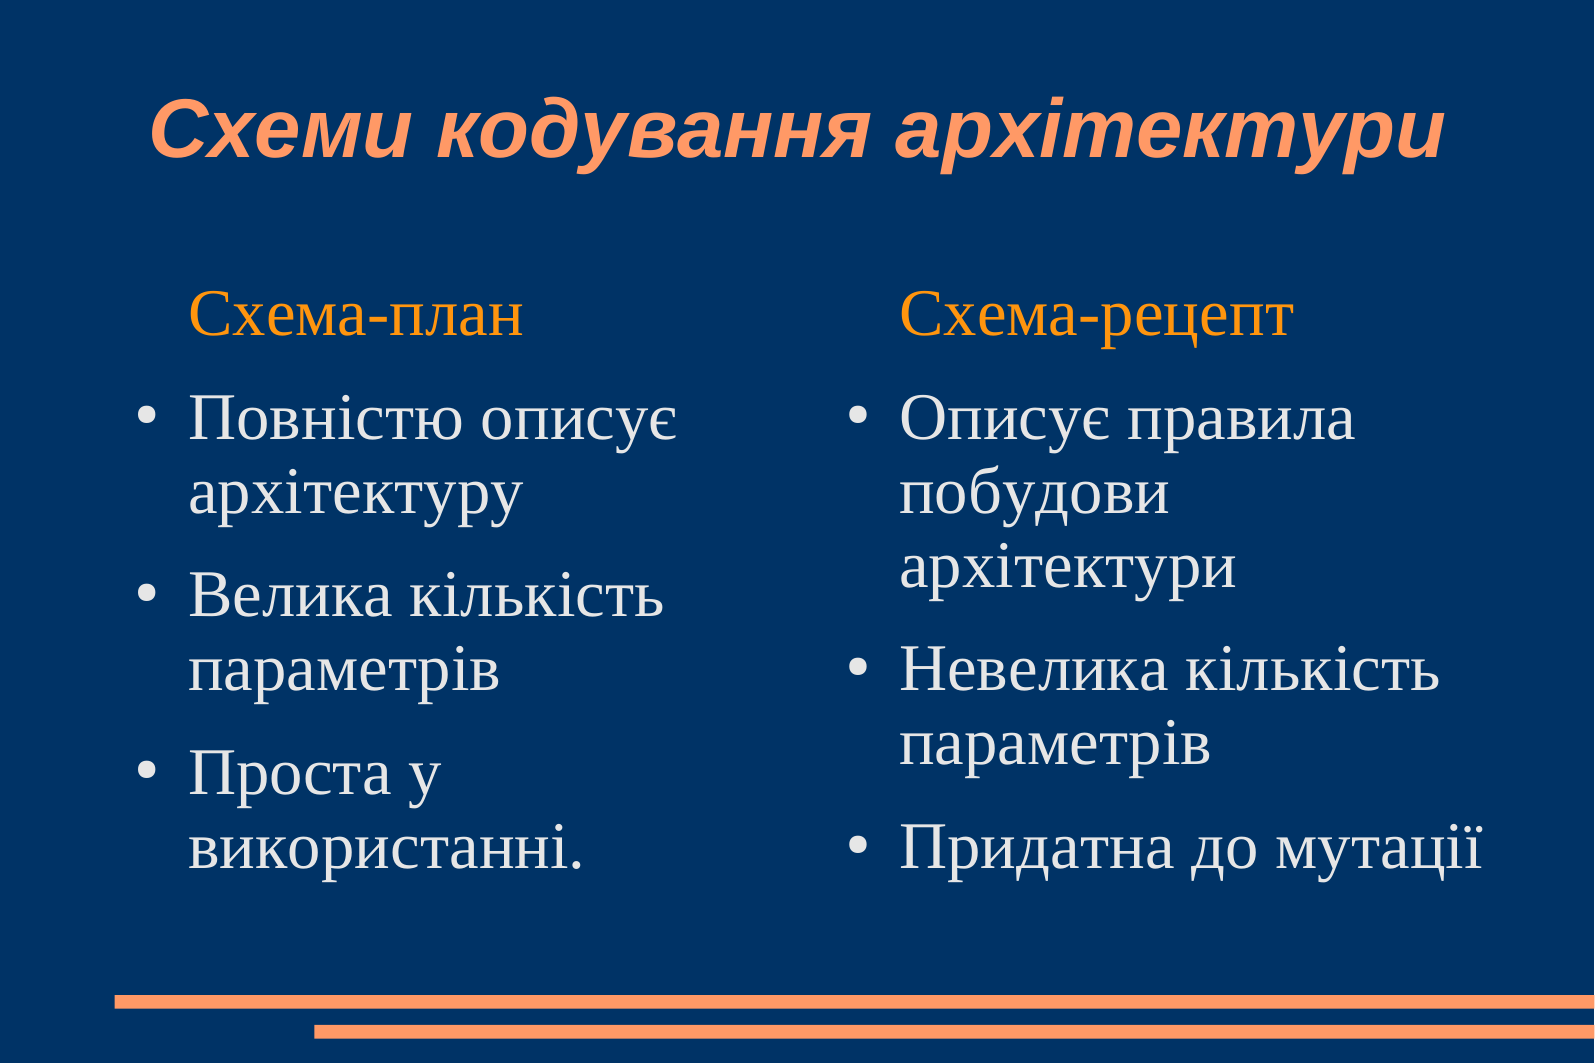

# Схеми кодування архітектури
Схема-план
Повністю описує архітектуру
Велика кількість параметрів
Проста у використанні.
Схема-рецепт
Описує правила побудови архітектури
Невелика кількість параметрів
Придатна до мутації